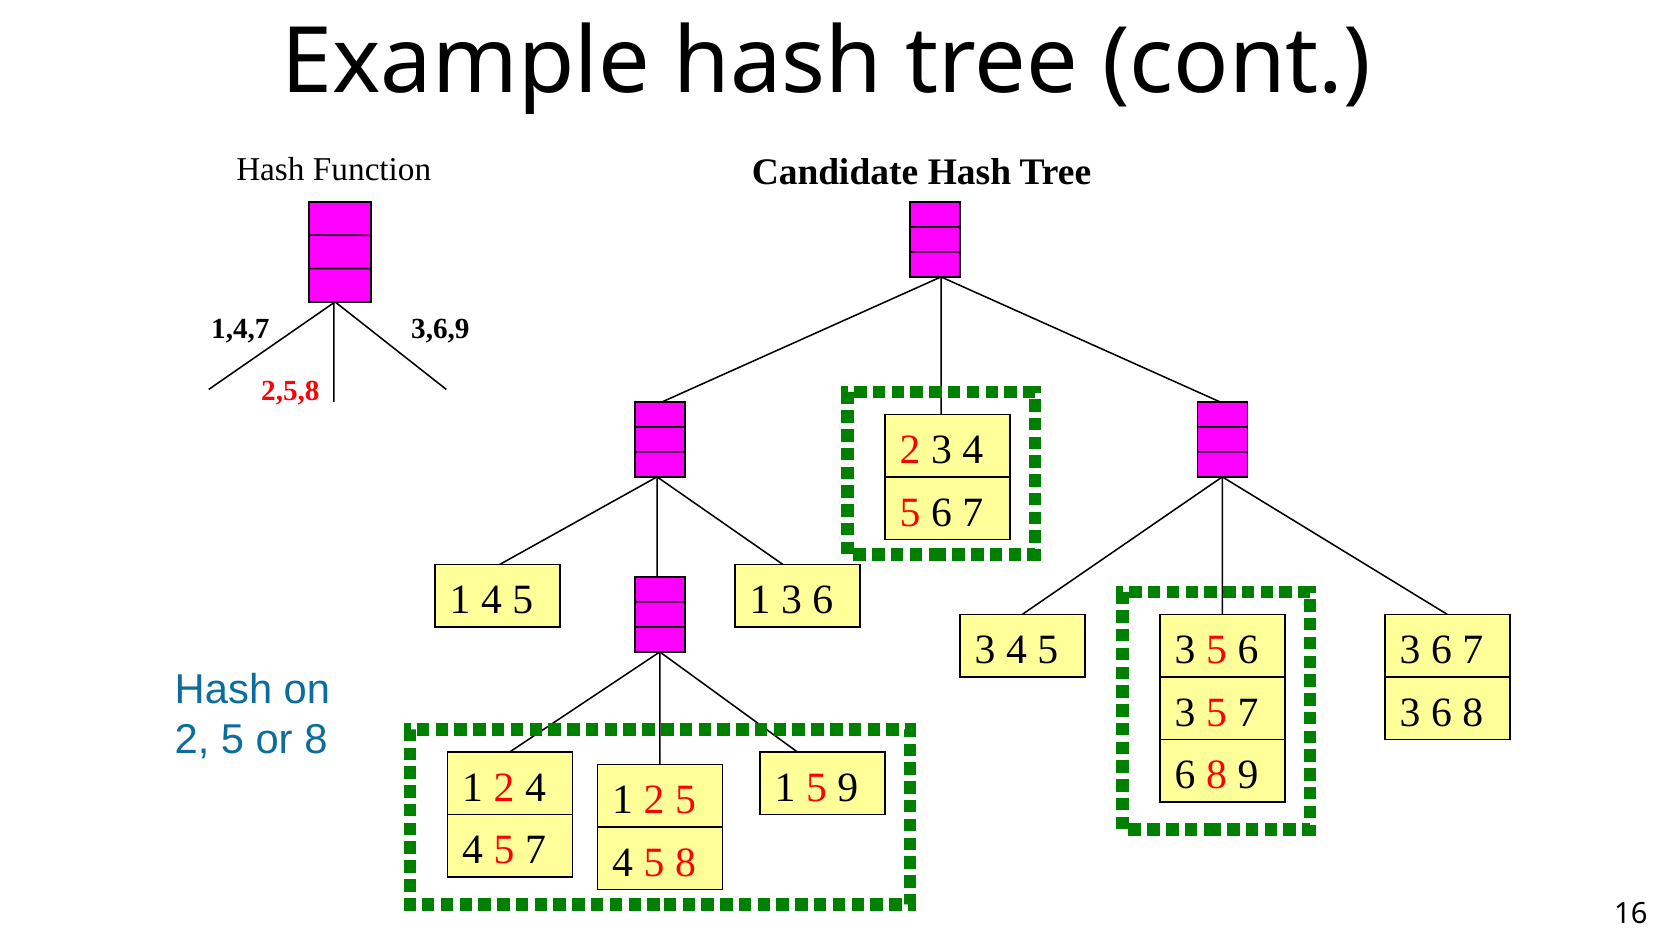

# Example hash tree (cont.)
Hash Function
Candidate Hash Tree
2 3 4
5 6 7
1 4 5
1 3 6
3 4 5
3 5 6
3 5 7
6 8 9
3 6 7
3 6 8
1 2 4
4 5 7
1 5 9
1 2 5
4 5 8
1,4,7
3,6,9
2,5,8
Hash on 2, 5 or 8
16